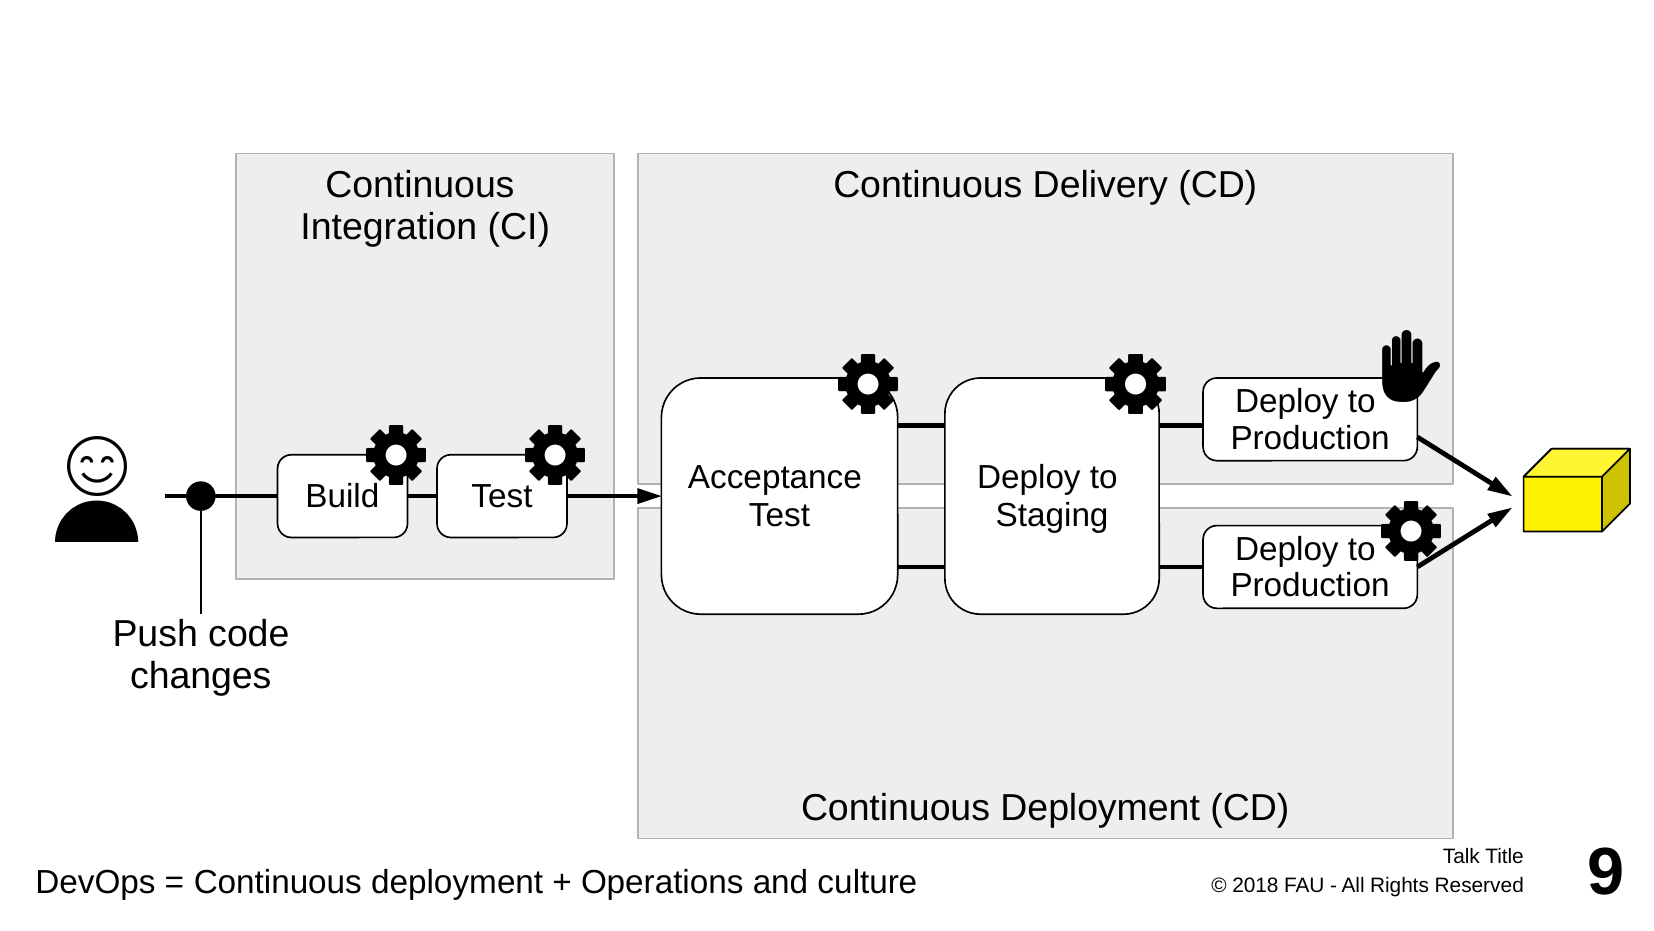

#
Continuous
Integration (CI)
Continuous Delivery (CD)
Acceptance
Test
Deploy to
Staging
Deploy to
Production
Build
Test
Continuous Deployment (CD)
Deploy to
Production
Push code changes
Talk Title
9
DevOps = Continuous deployment + Operations and culture
© 2018 FAU - All Rights Reserved